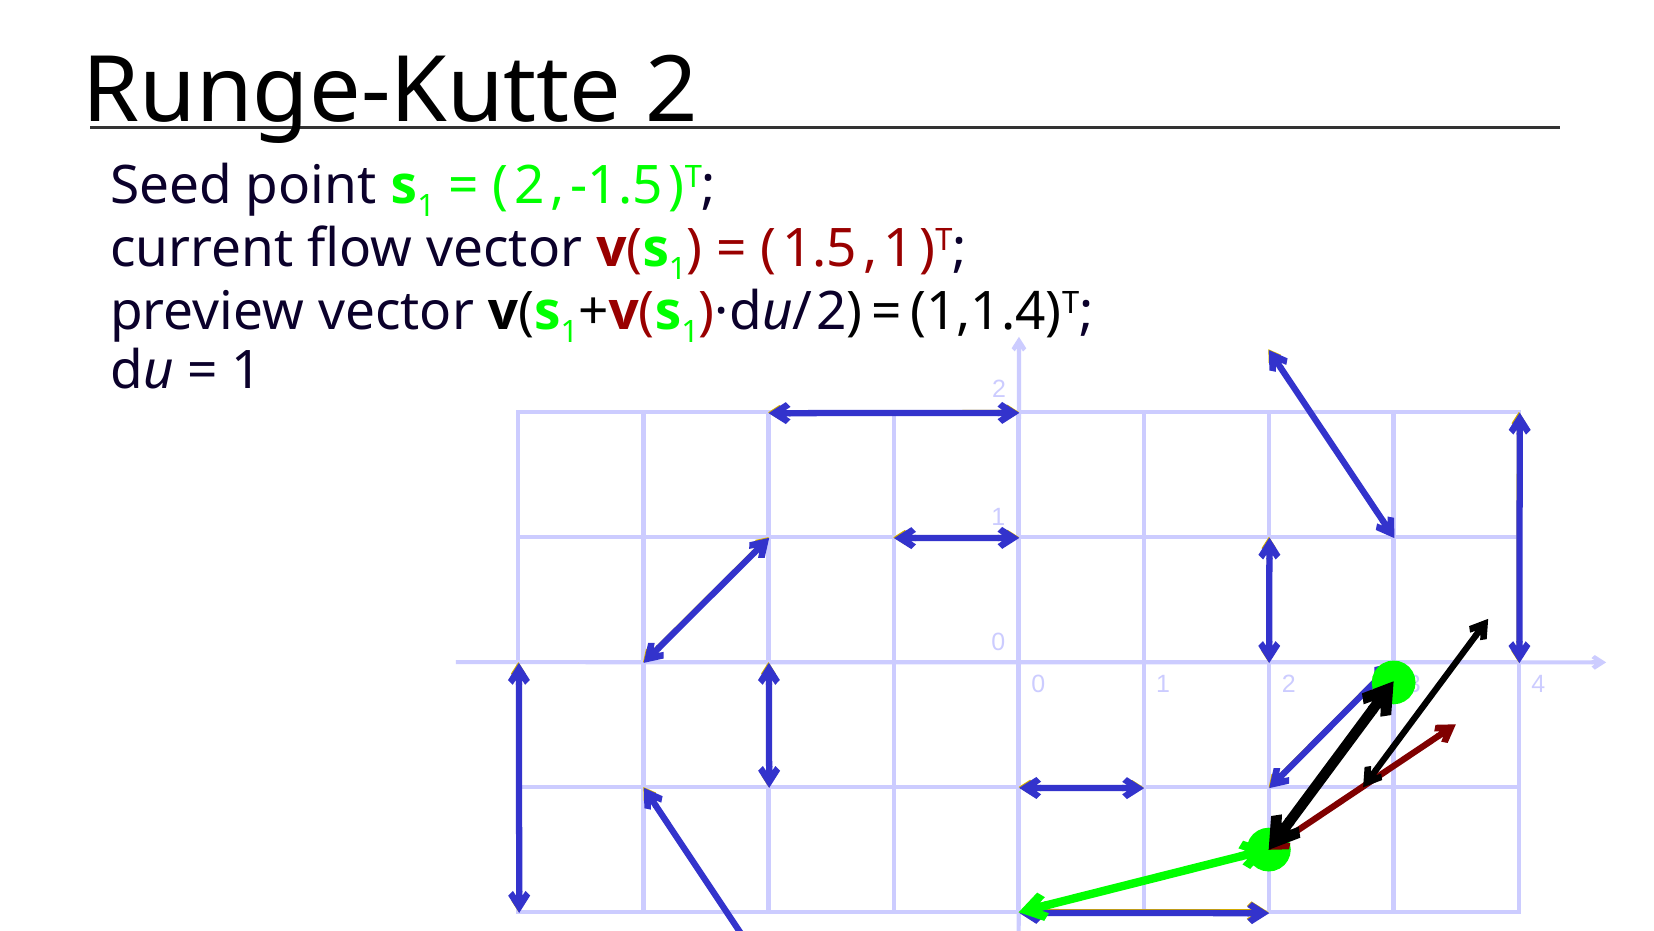

# Runge-Kutte 2
Seed point s1 = ( 2 , -1.5 )T;
current flow vector v(s1) = ( 1.5 , 1 )T;
preview vector v(s1+v(s1)·du/ 2) = (1,1.4)T;
du = 1
2
1
0
0
1
2
3
4